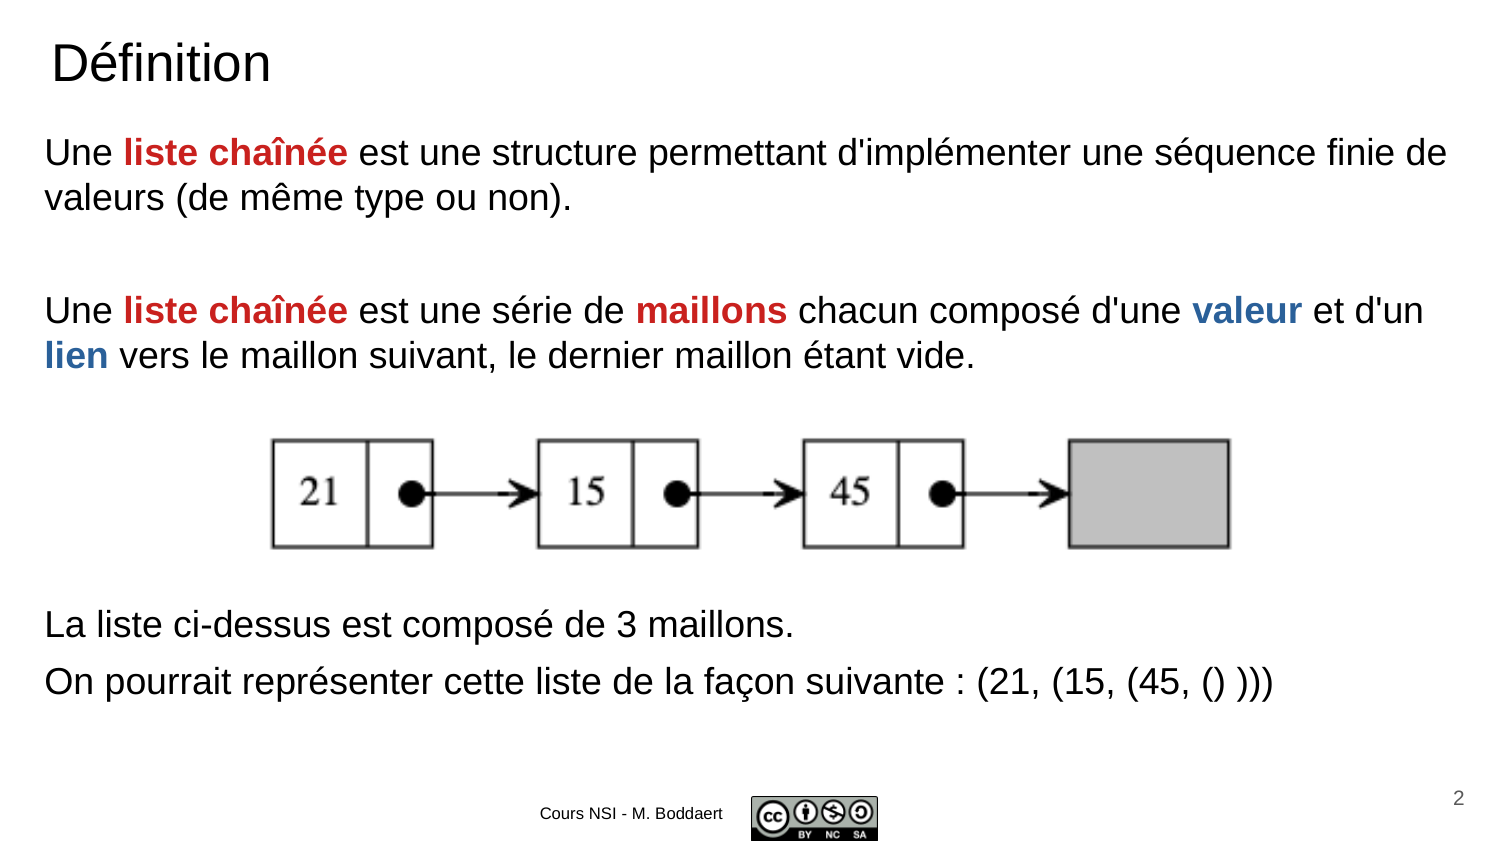

# Définition
Une liste chaînée est une structure permettant d'implémenter une séquence finie de valeurs (de même type ou non).
Une liste chaînée est une série de maillons chacun composé d'une valeur et d'un lien vers le maillon suivant, le dernier maillon étant vide.
La liste ci-dessus est composé de 3 maillons.
On pourrait représenter cette liste de la façon suivante : (21, (15, (45, () )))